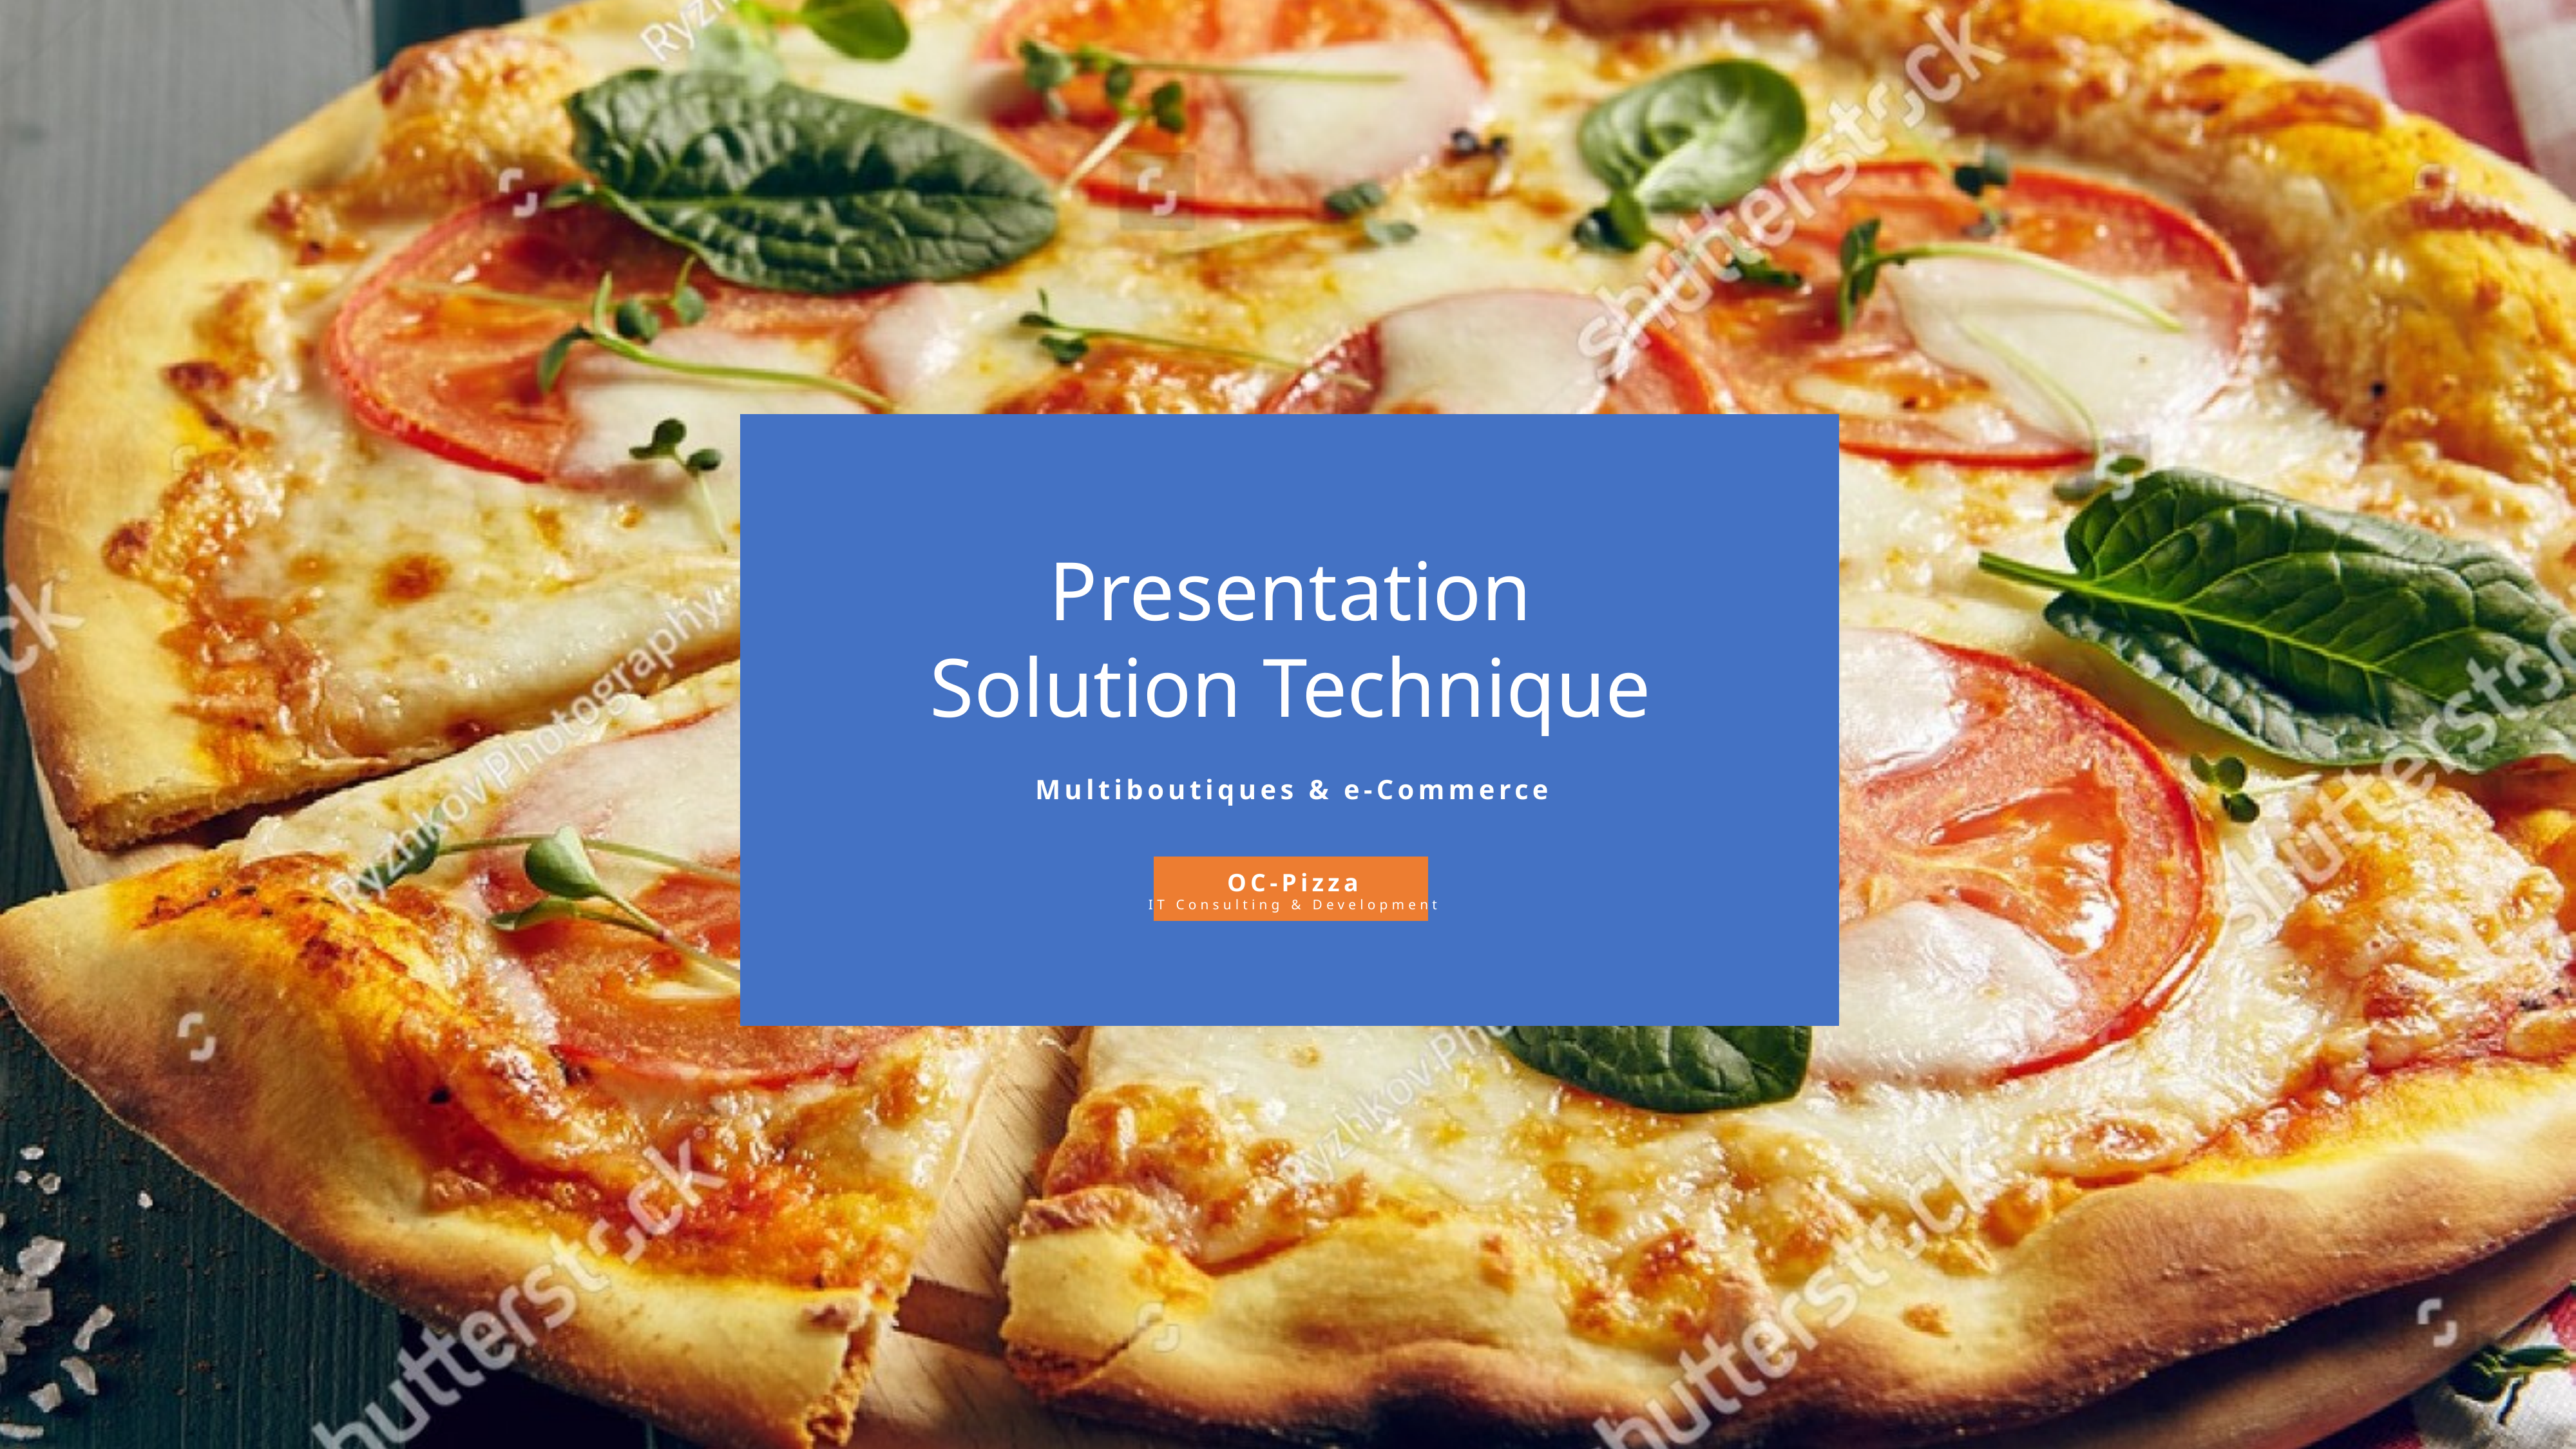

Presentation
Solution Technique
Multiboutiques & e-Commerce
OC-Pizza
IT Consulting & Development